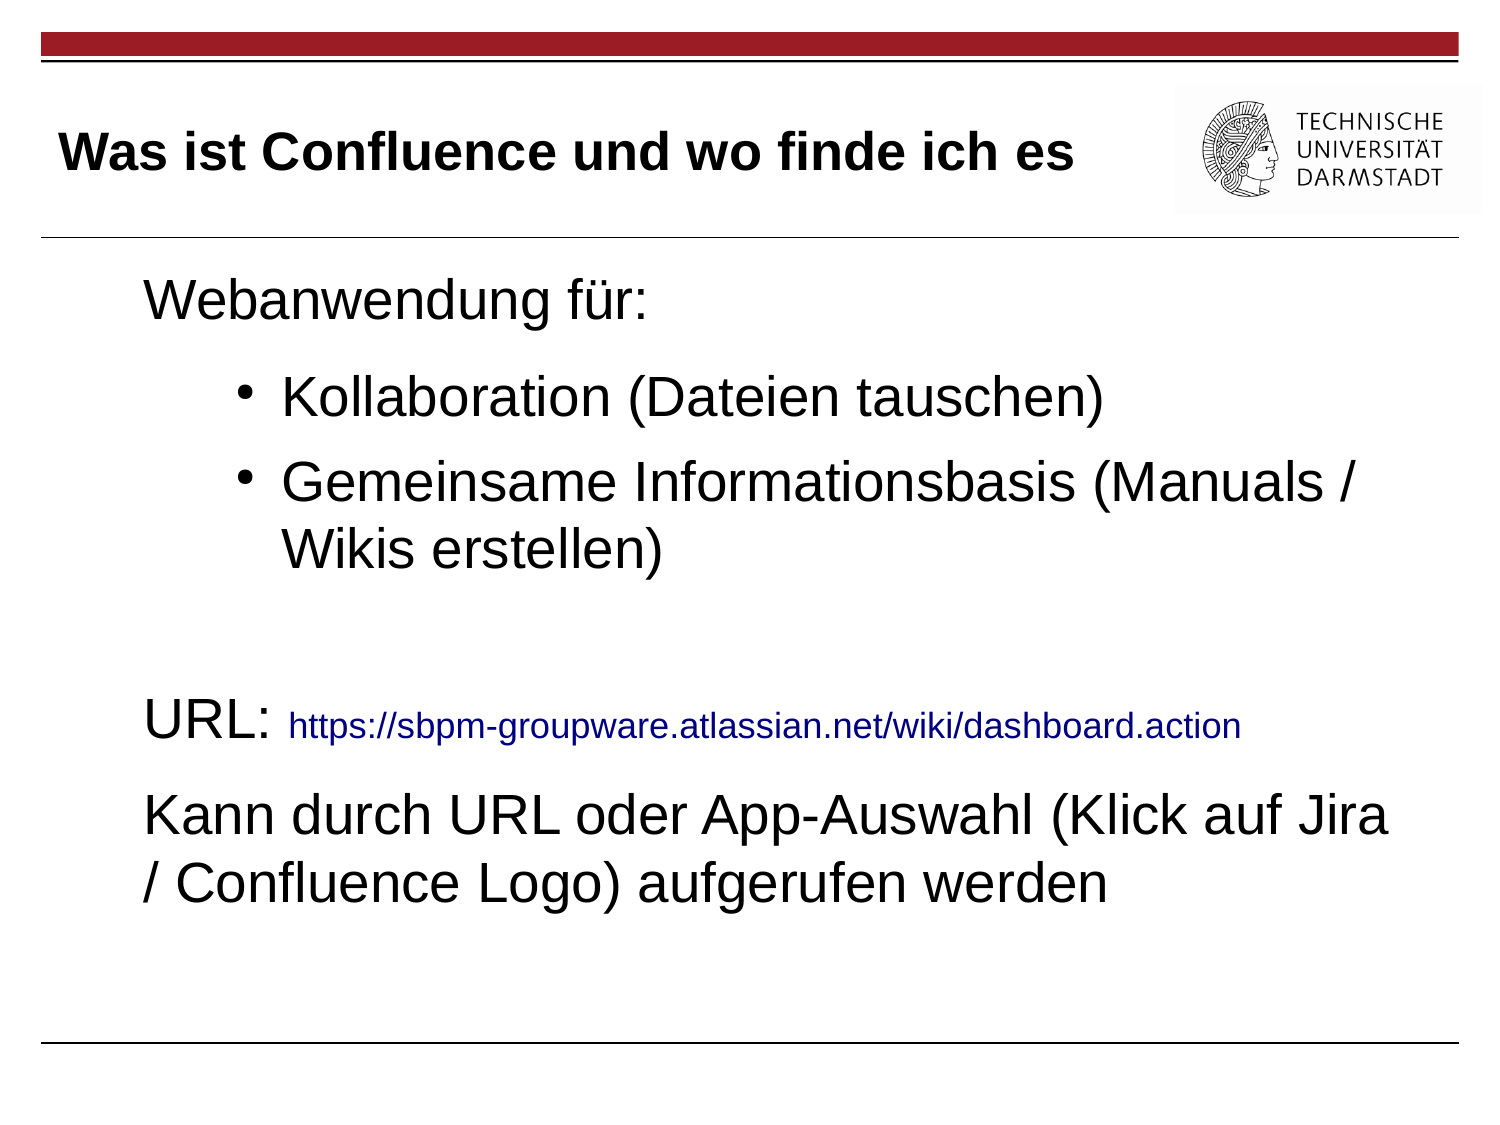

Was ist Confluence und wo finde ich es
# Webanwendung für:
Kollaboration (Dateien tauschen)
Gemeinsame Informationsbasis (Manuals / Wikis erstellen)
URL: https://sbpm-groupware.atlassian.net/wiki/dashboard.action
Kann durch URL oder App-Auswahl (Klick auf Jira / Confluence Logo) aufgerufen werden